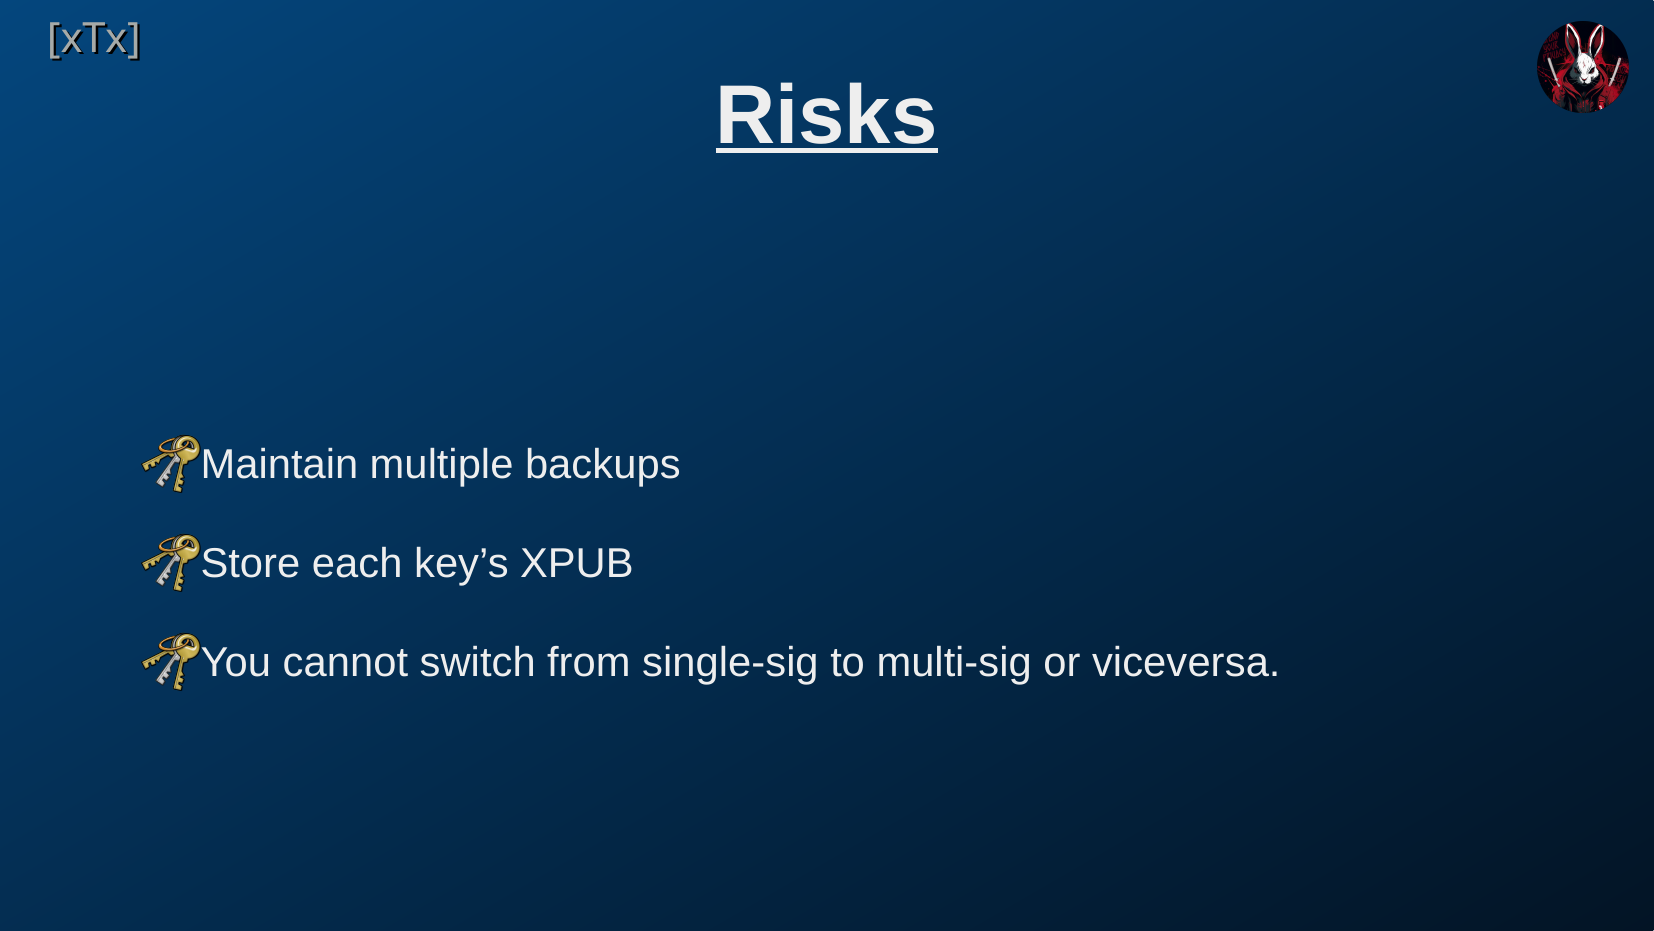

[xTx]
# Risks
Maintain multiple backups
Store each key’s XPUB
You cannot switch from single-sig to multi-sig or viceversa.